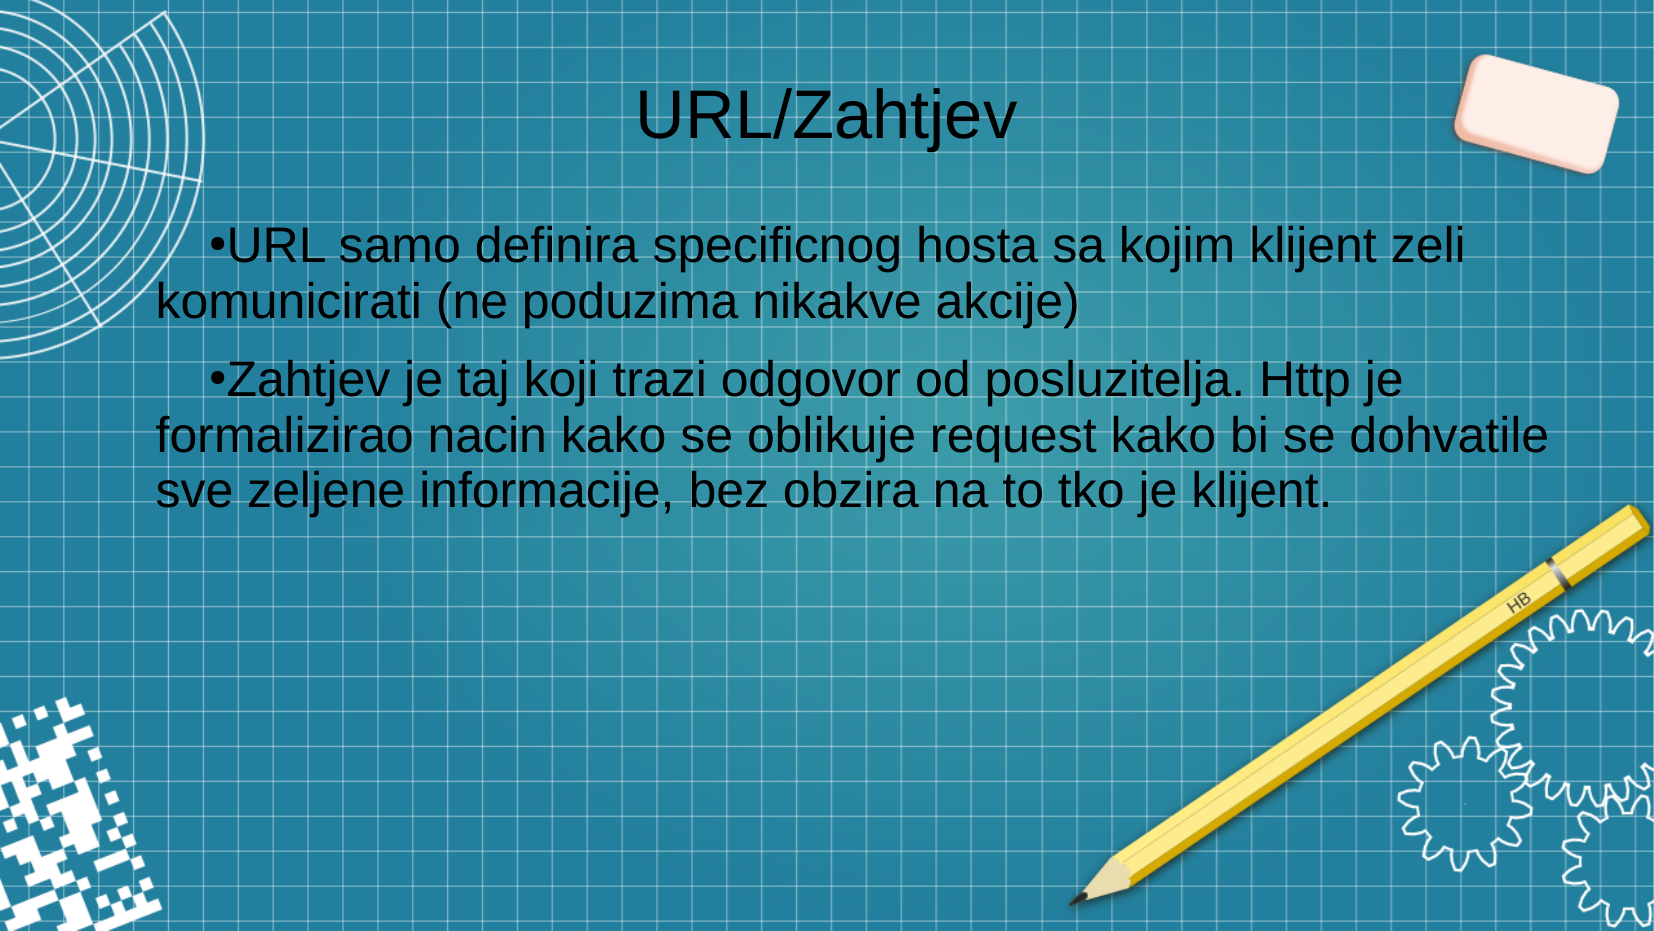

# URL/Zahtjev
URL samo definira specificnog hosta sa kojim klijent zeli komunicirati (ne poduzima nikakve akcije)
Zahtjev je taj koji trazi odgovor od posluzitelja. Http je formalizirao nacin kako se oblikuje request kako bi se dohvatile sve zeljene informacije, bez obzira na to tko je klijent.